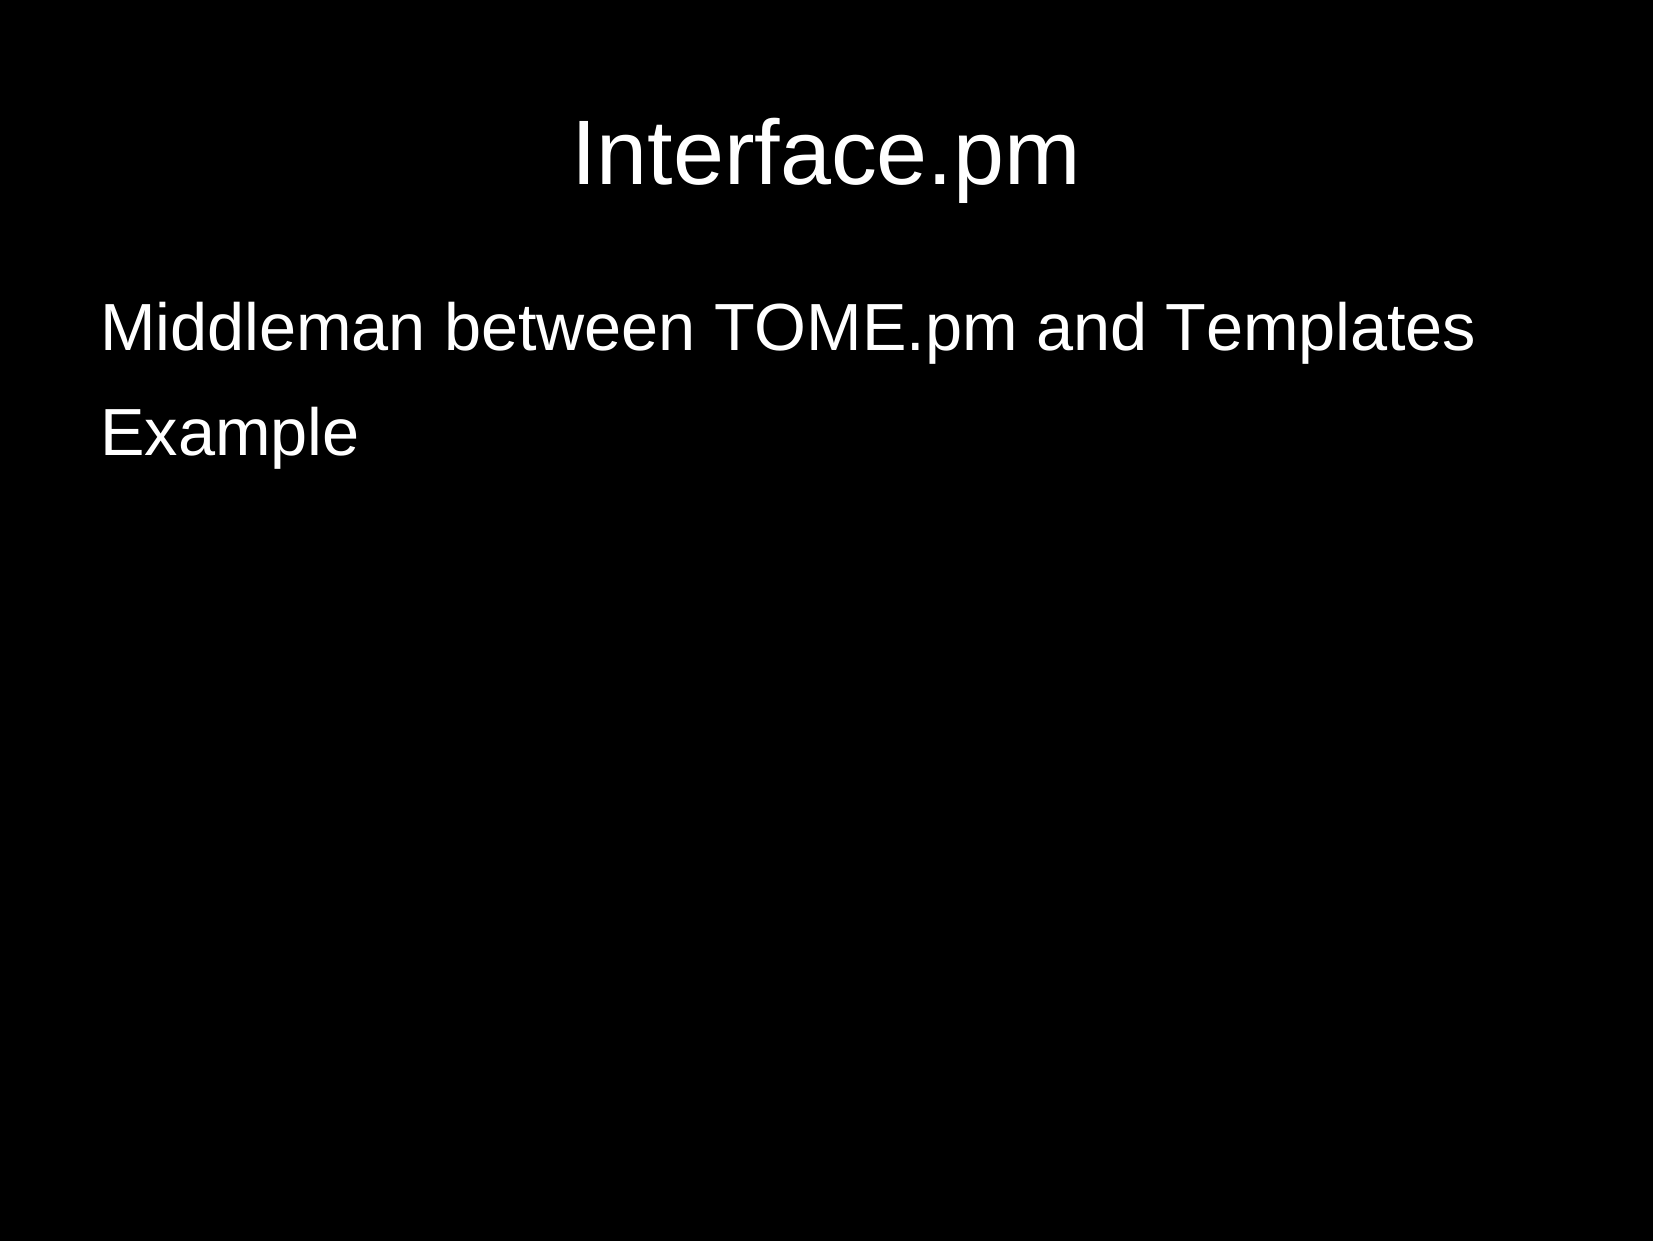

# Interface.pm
Middleman between TOME.pm and Templates
Example